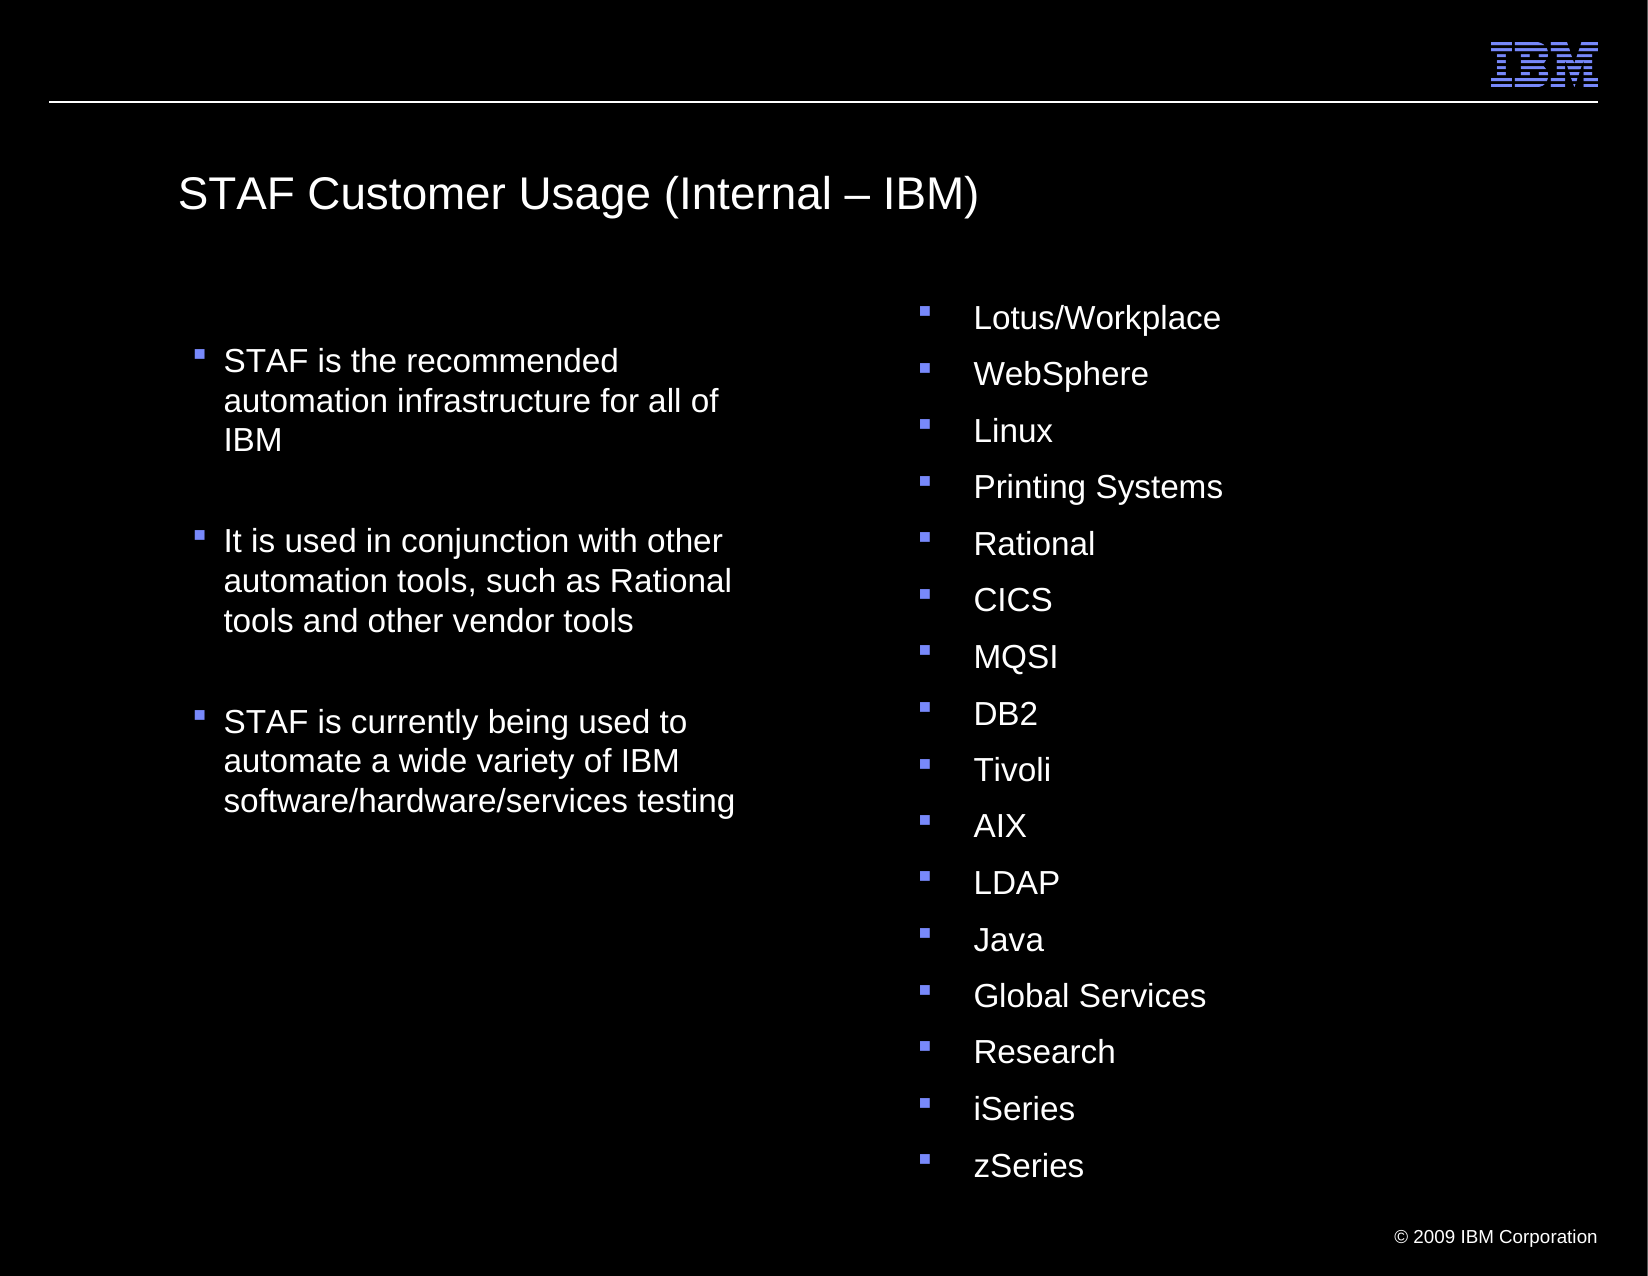

# STAF Customer Usage (Internal – IBM)
Lotus/Workplace
WebSphere
Linux
Printing Systems
Rational
CICS
MQSI
DB2
Tivoli
AIX
LDAP
Java
Global Services
Research
iSeries
zSeries
STAF is the recommended automation infrastructure for all of IBM
It is used in conjunction with other automation tools, such as Rational tools and other vendor tools
STAF is currently being used to automate a wide variety of IBM software/hardware/services testing